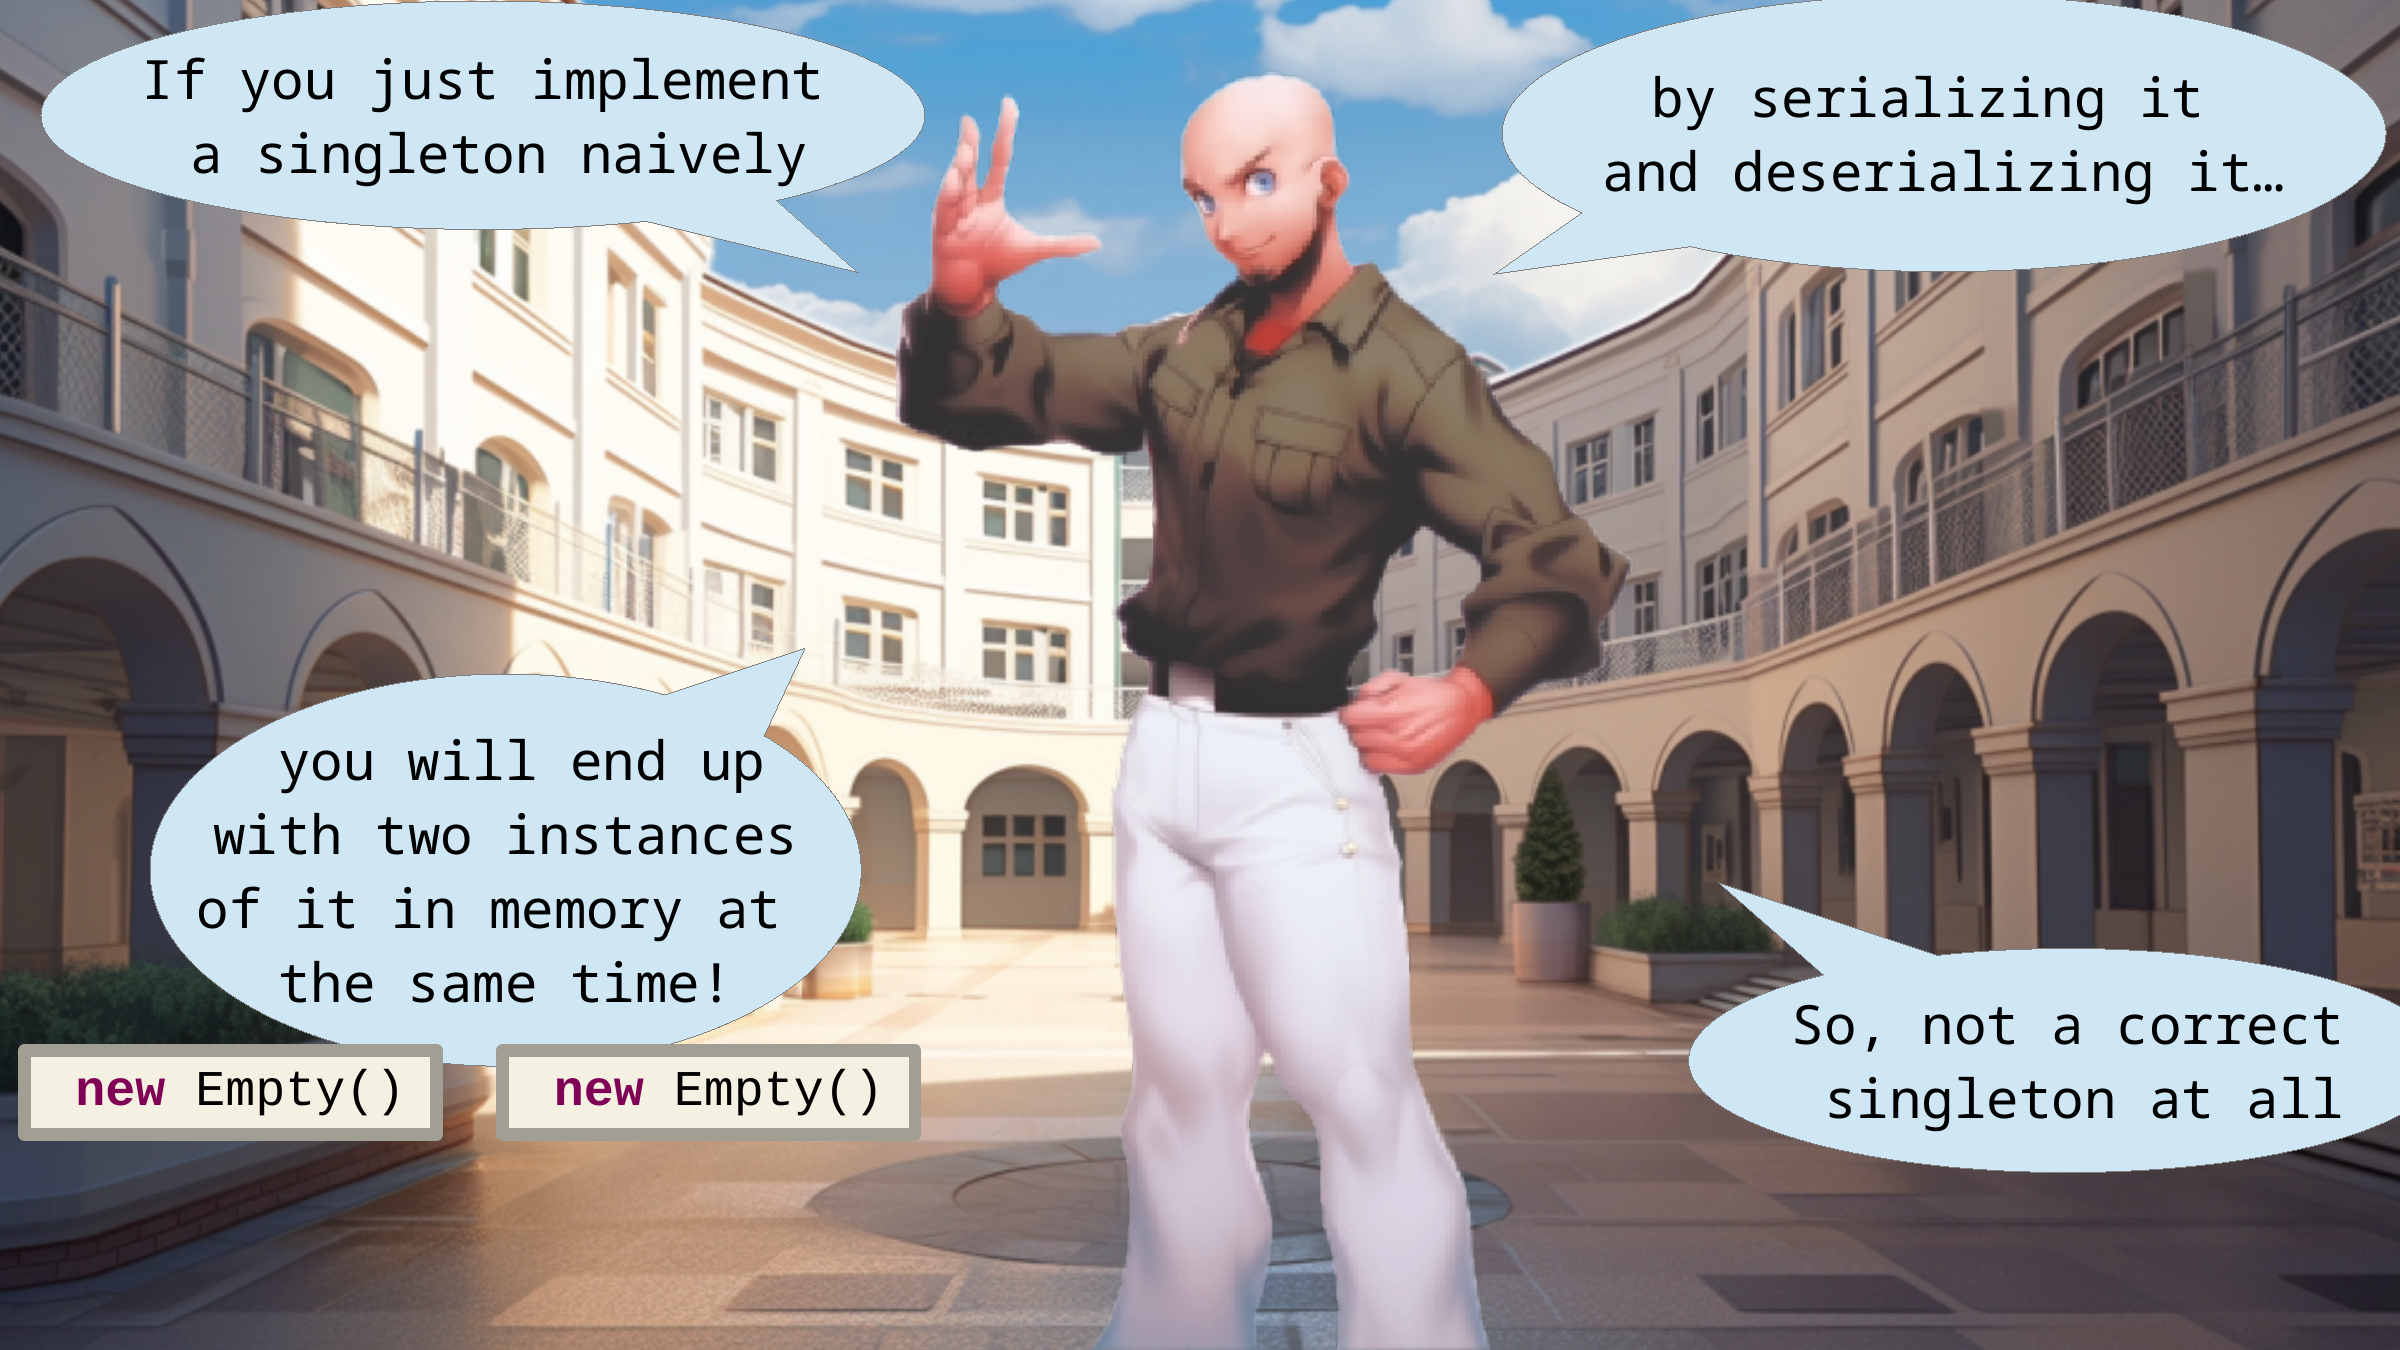

by serializing it
and deserializing it…
If you just implement
 a singleton naively
 you will end up
with two instances
of it in memory at
the same time!
So, not a correct
 singleton at all
 new Empty()
 new Empty()